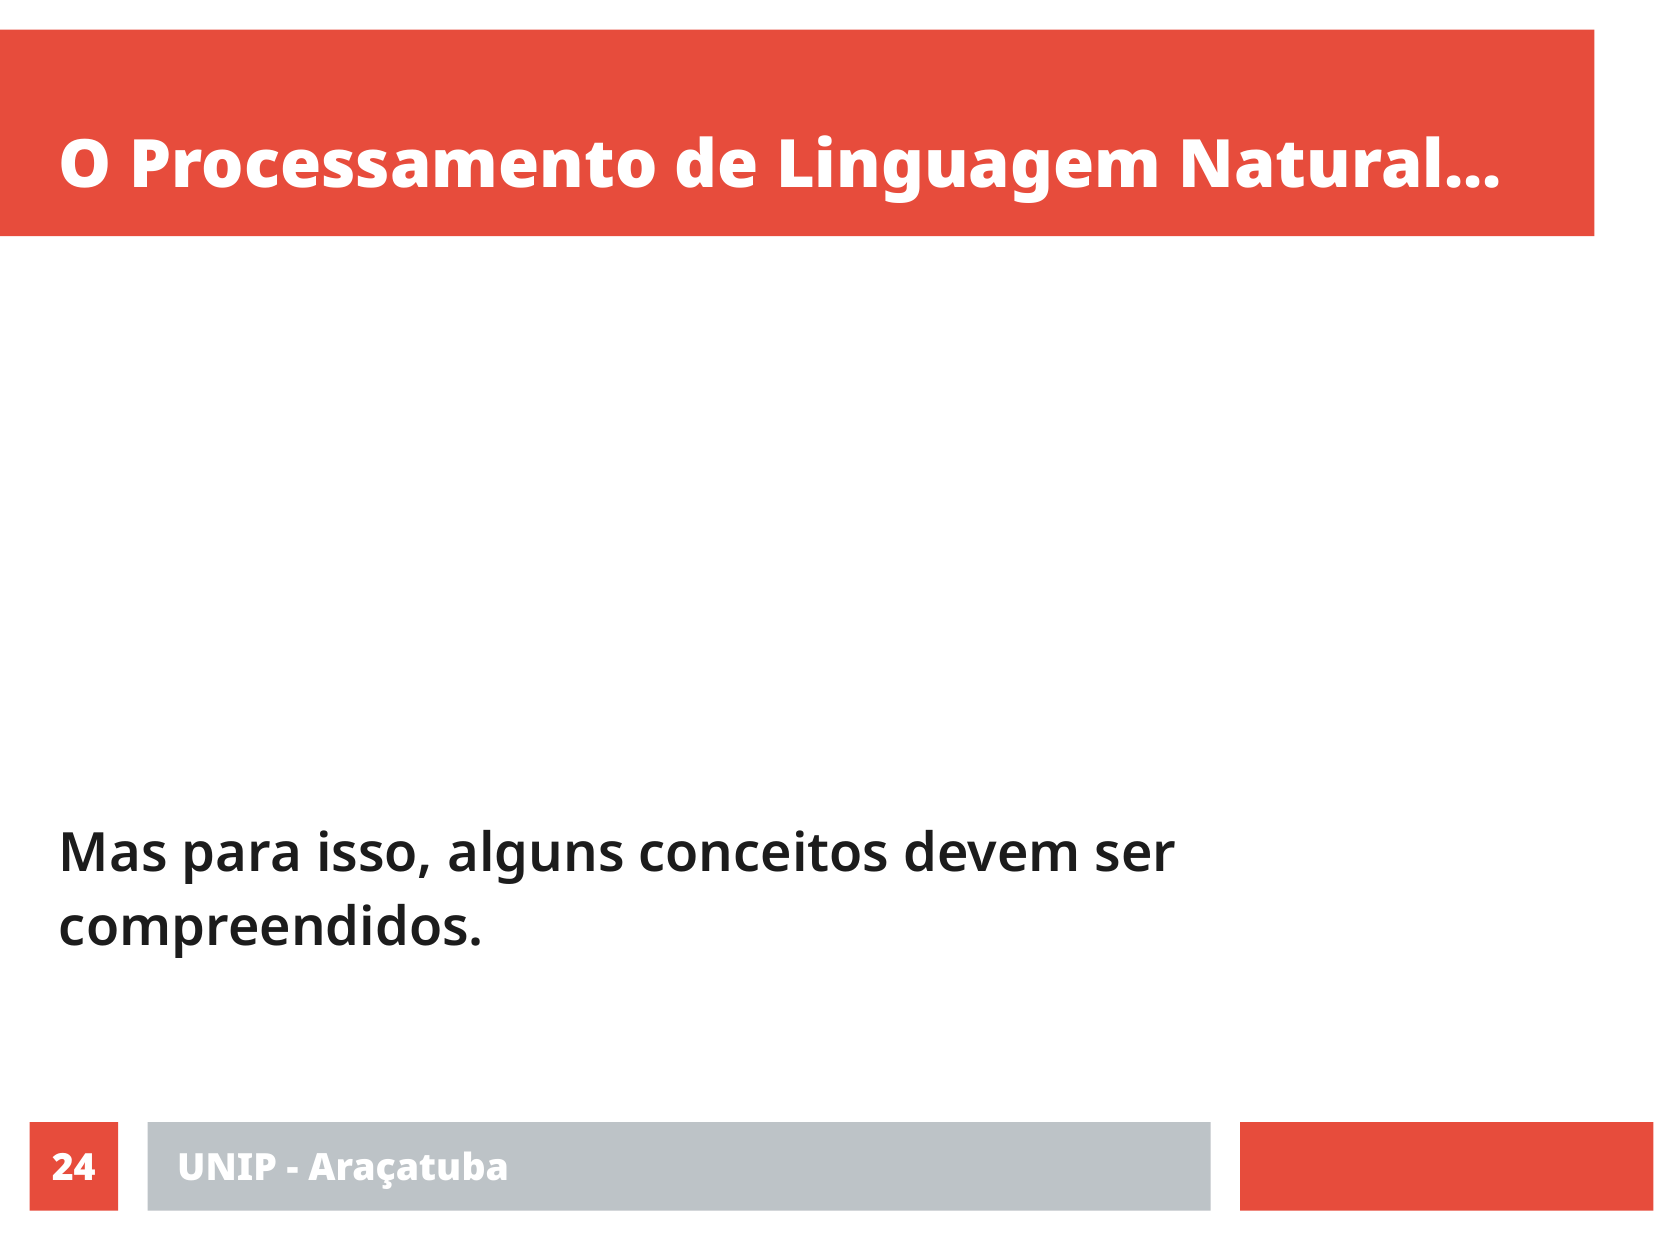

# O Processamento de Linguagem Natural...
Mas para isso, alguns conceitos devem ser compreendidos.
24
UNIP - Araçatuba